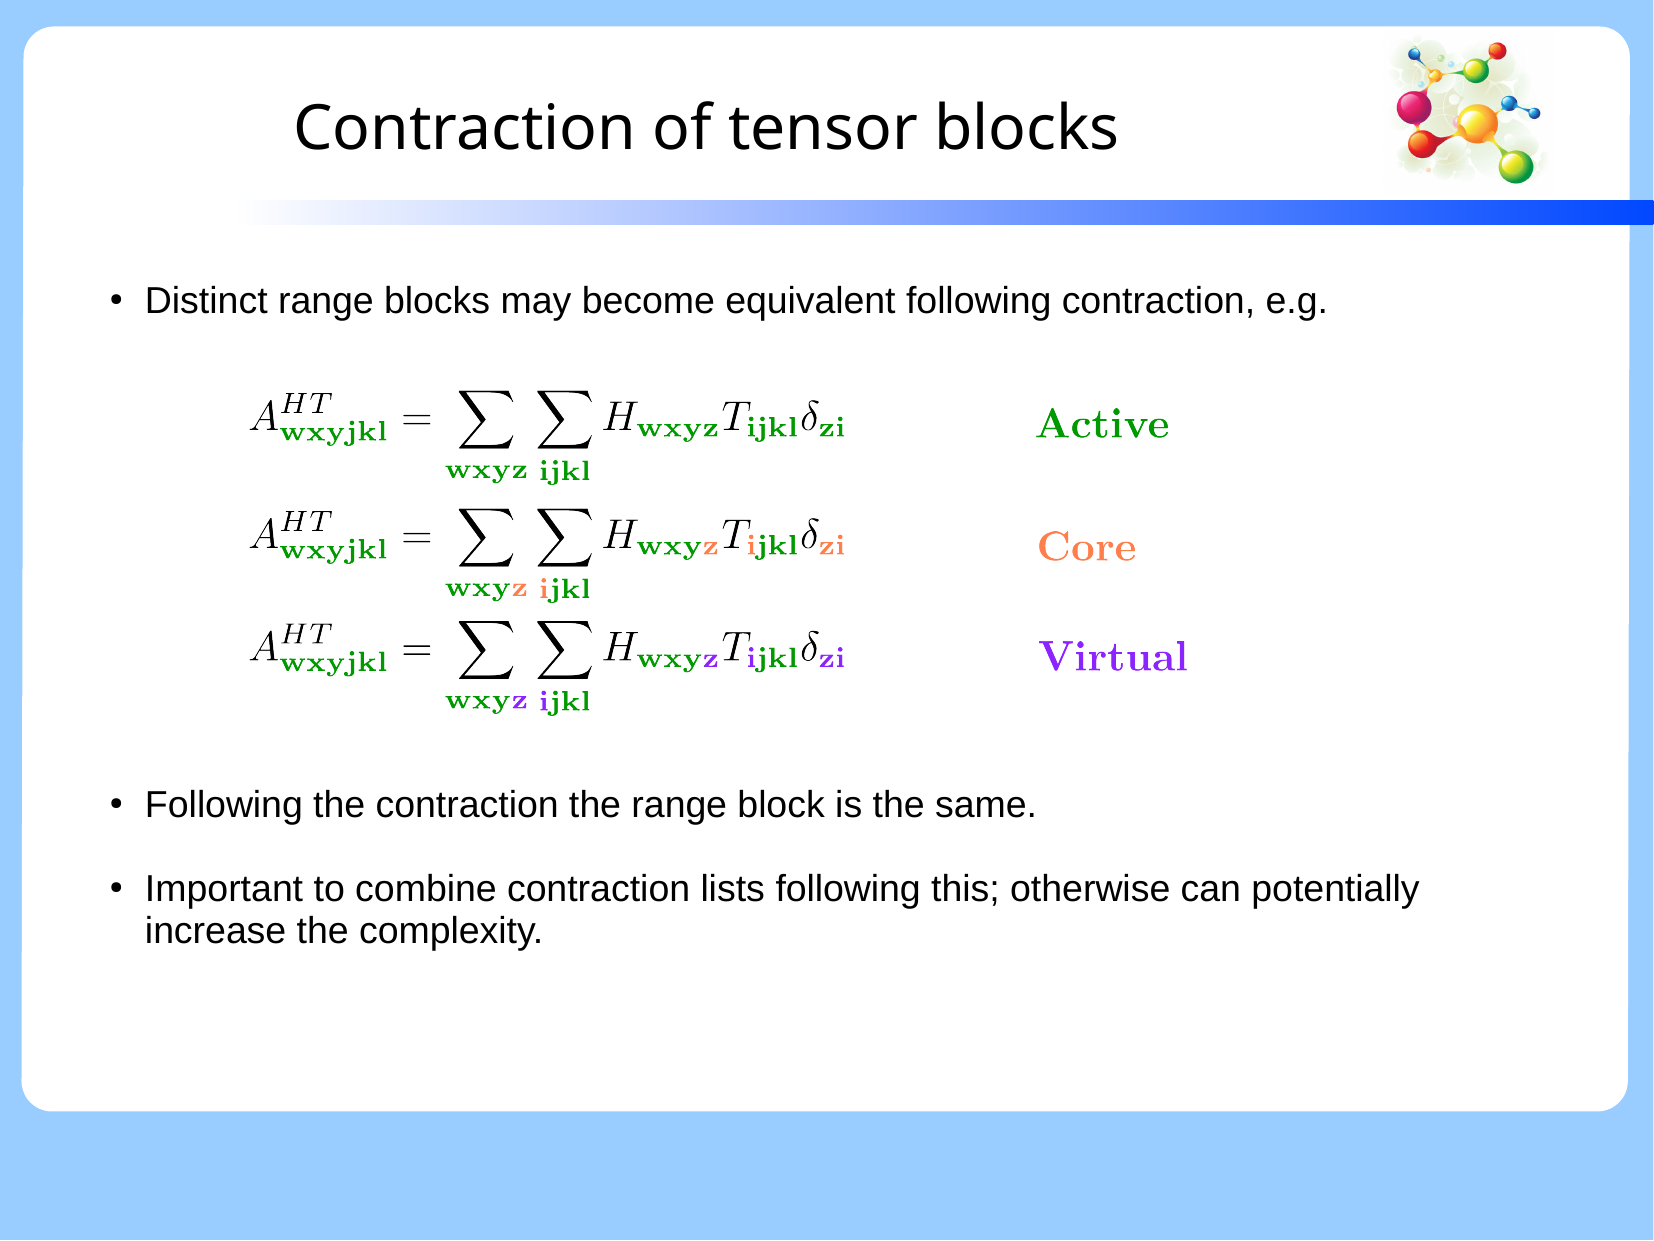

# Contraction of tensor blocks
Distinct range blocks may become equivalent following contraction, e.g.
Following the contraction the range block is the same.
Important to combine contraction lists following this; otherwise can potentially increase the complexity.